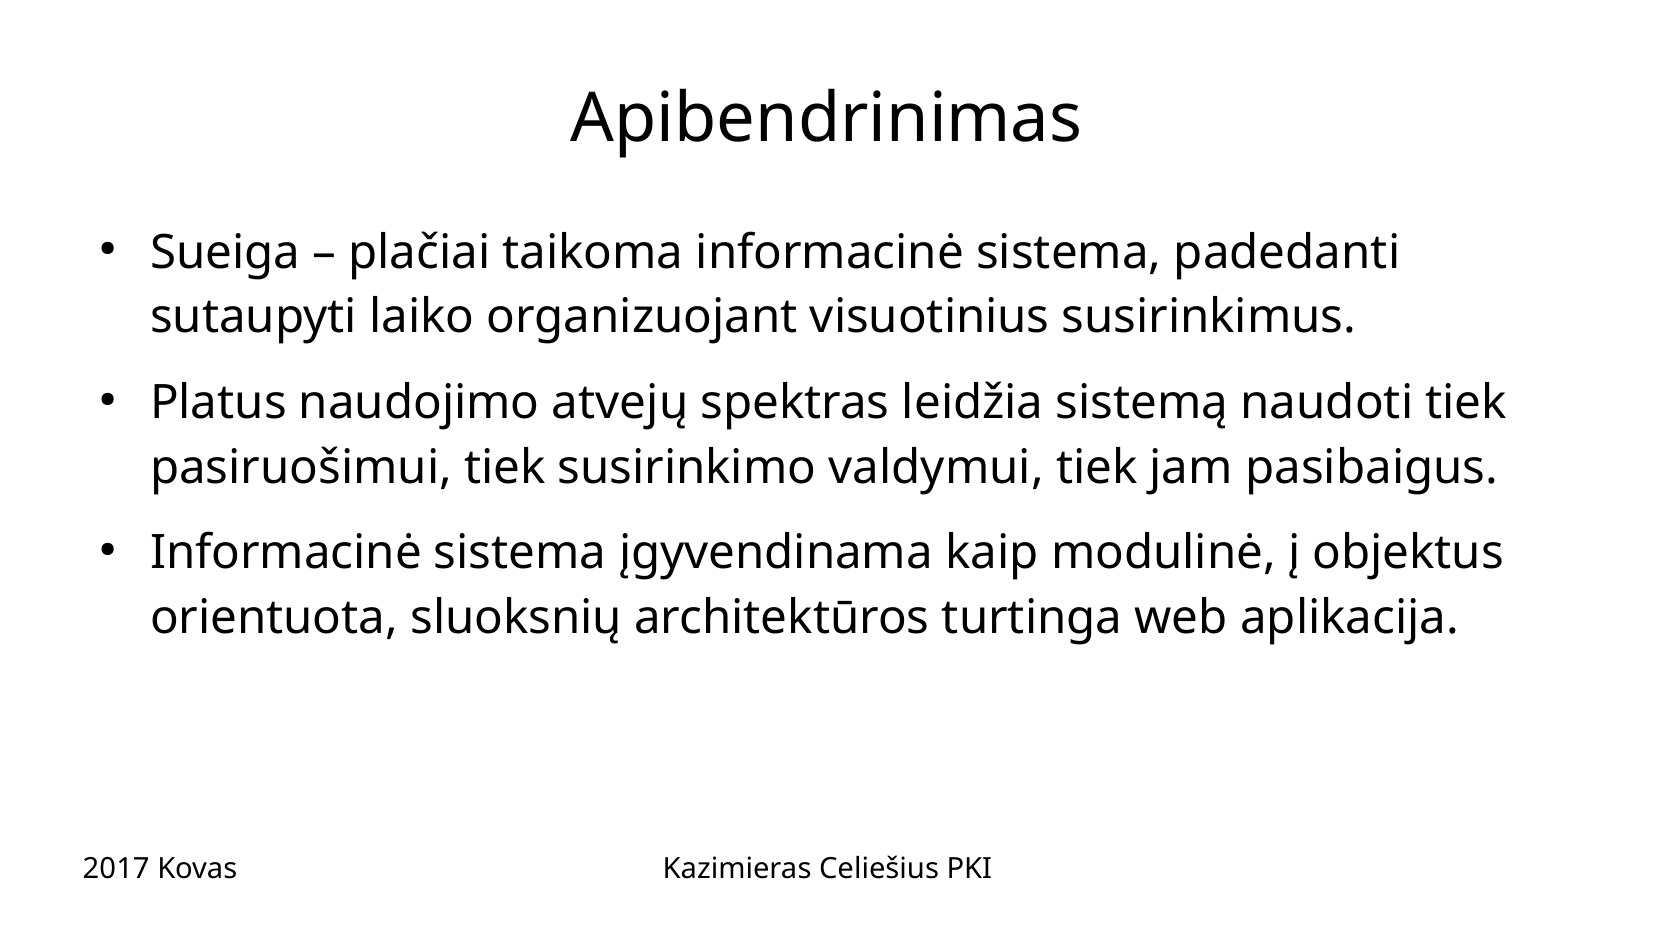

# Apibendrinimas
Sueiga – plačiai taikoma informacinė sistema, padedanti sutaupyti laiko organizuojant visuotinius susirinkimus.
Platus naudojimo atvejų spektras leidžia sistemą naudoti tiek pasiruošimui, tiek susirinkimo valdymui, tiek jam pasibaigus.
Informacinė sistema įgyvendinama kaip modulinė, į objektus orientuota, sluoksnių architektūros turtinga web aplikacija.
2017 Kovas
Kazimieras Celiešius PKI